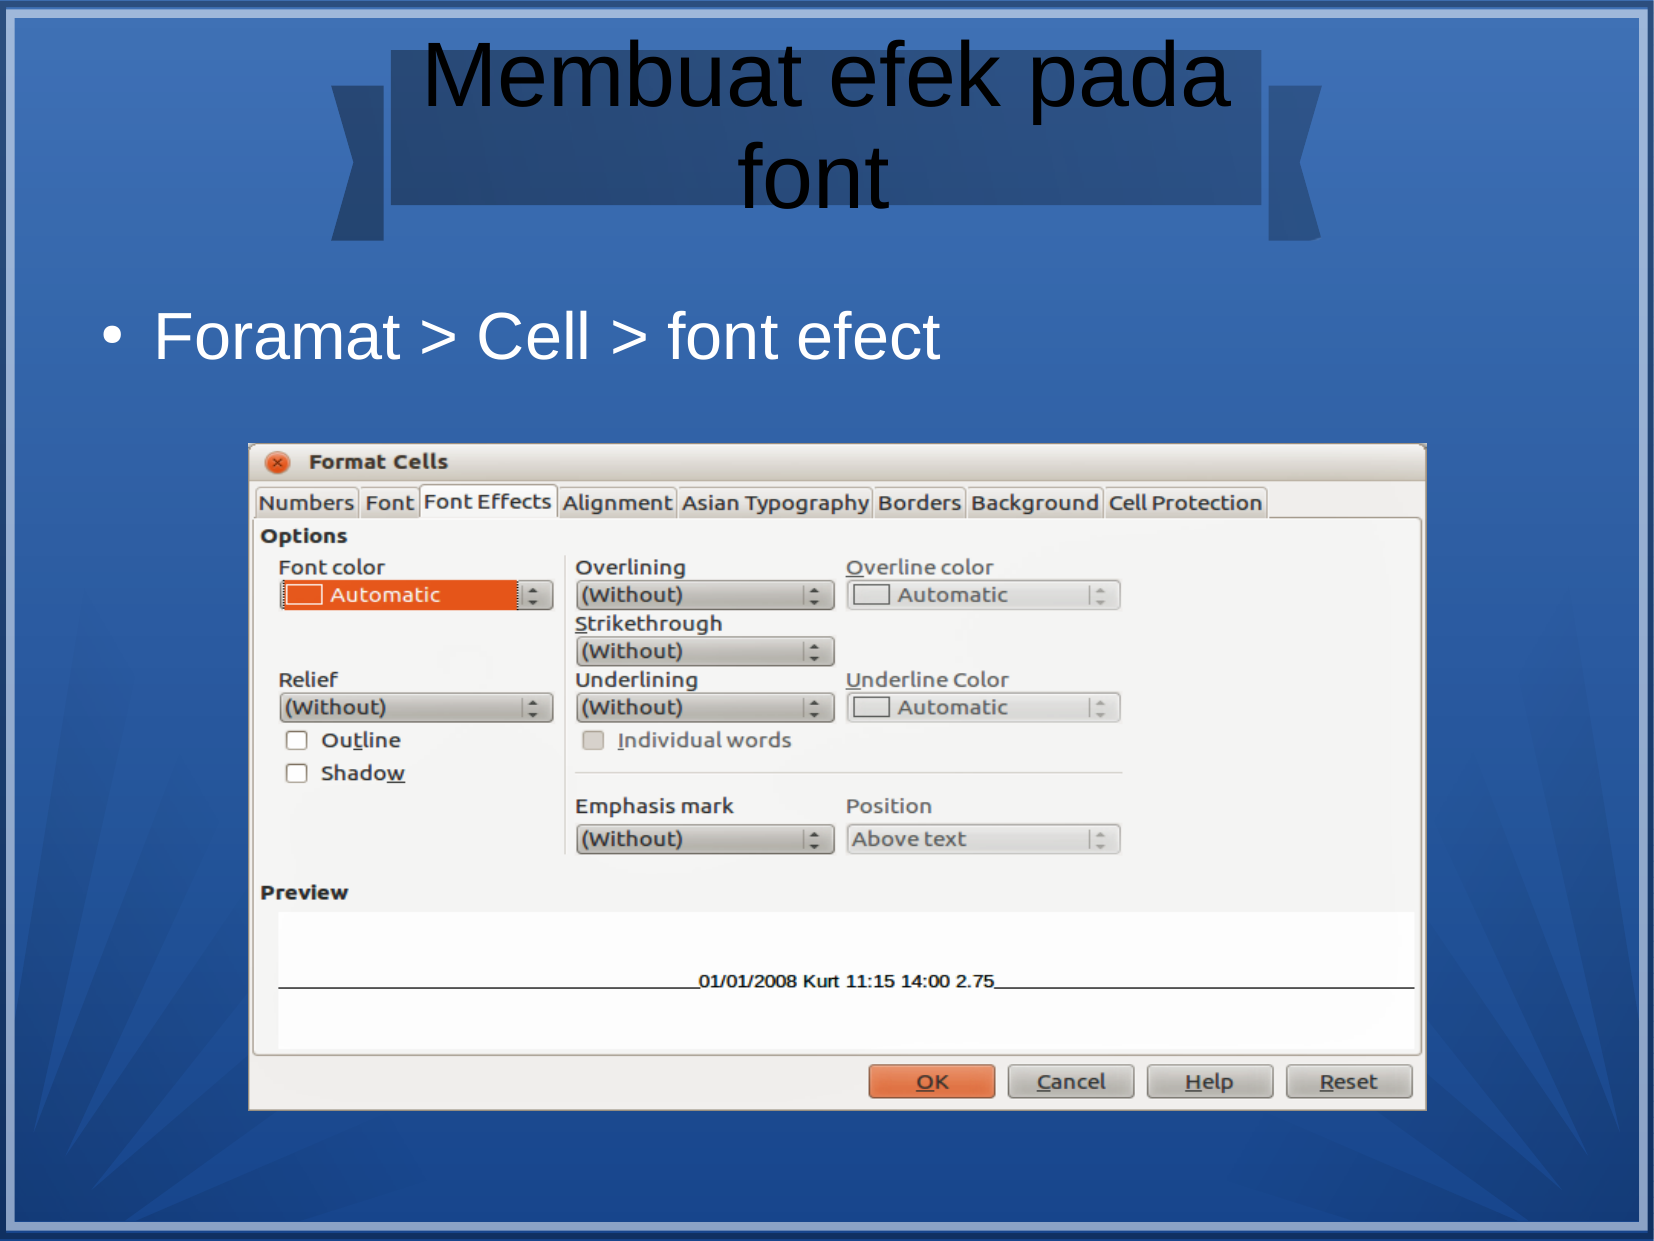

# Membuat efek pada font
Foramat > Cell > font efect